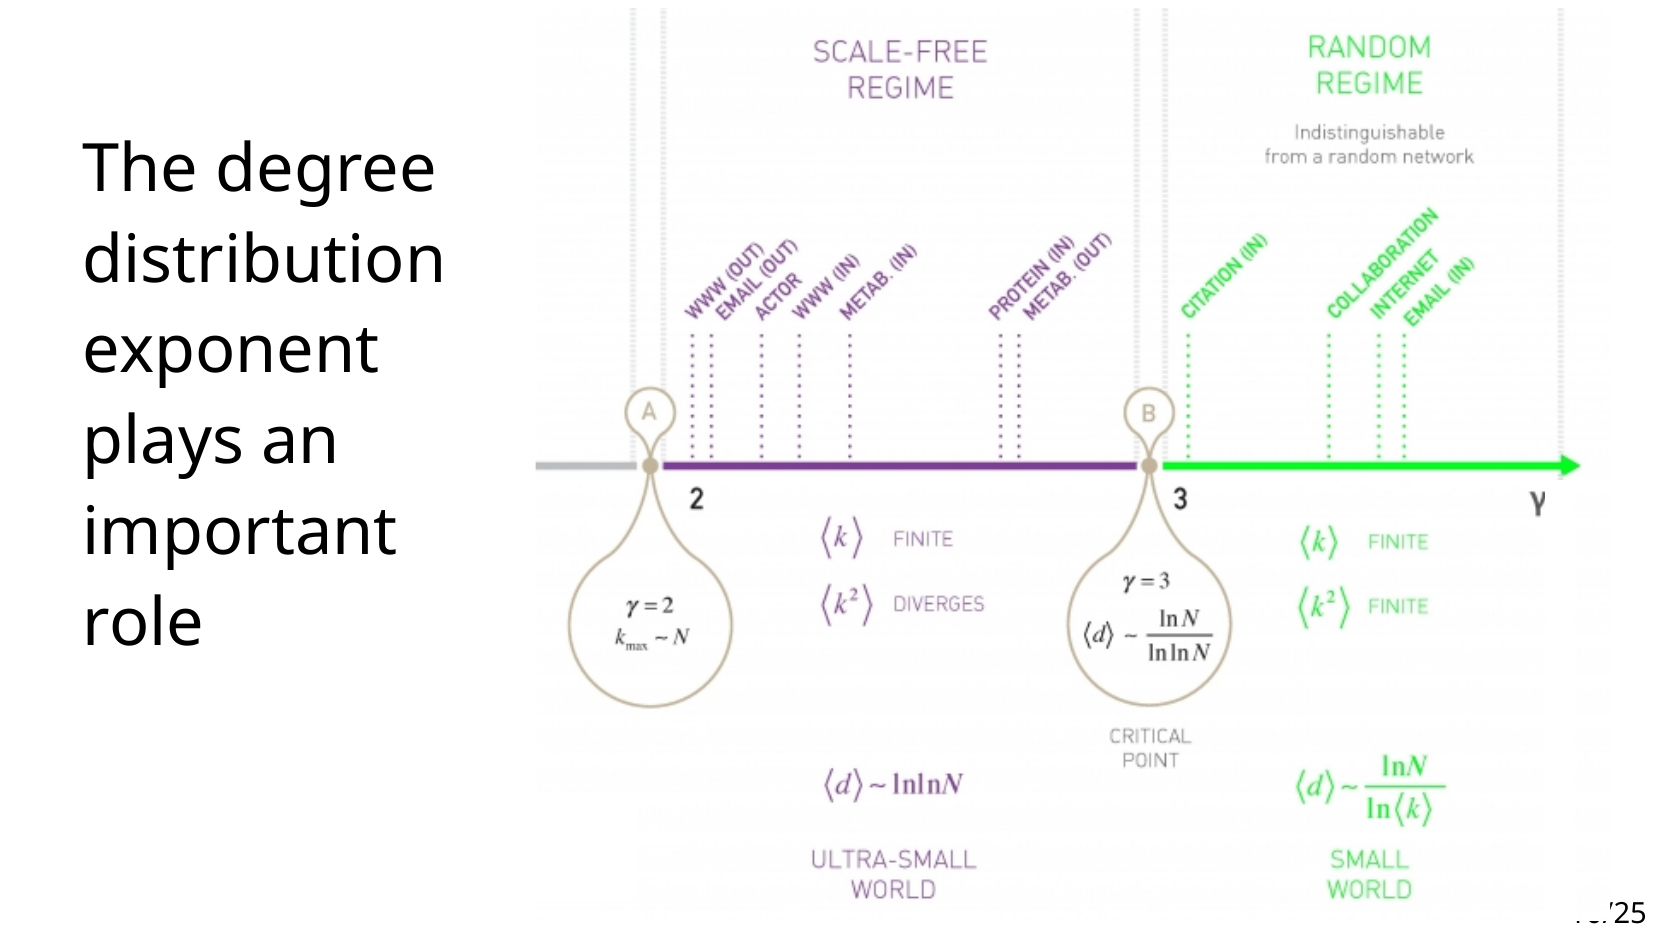

# The degree distribution exponent plays an important role
10